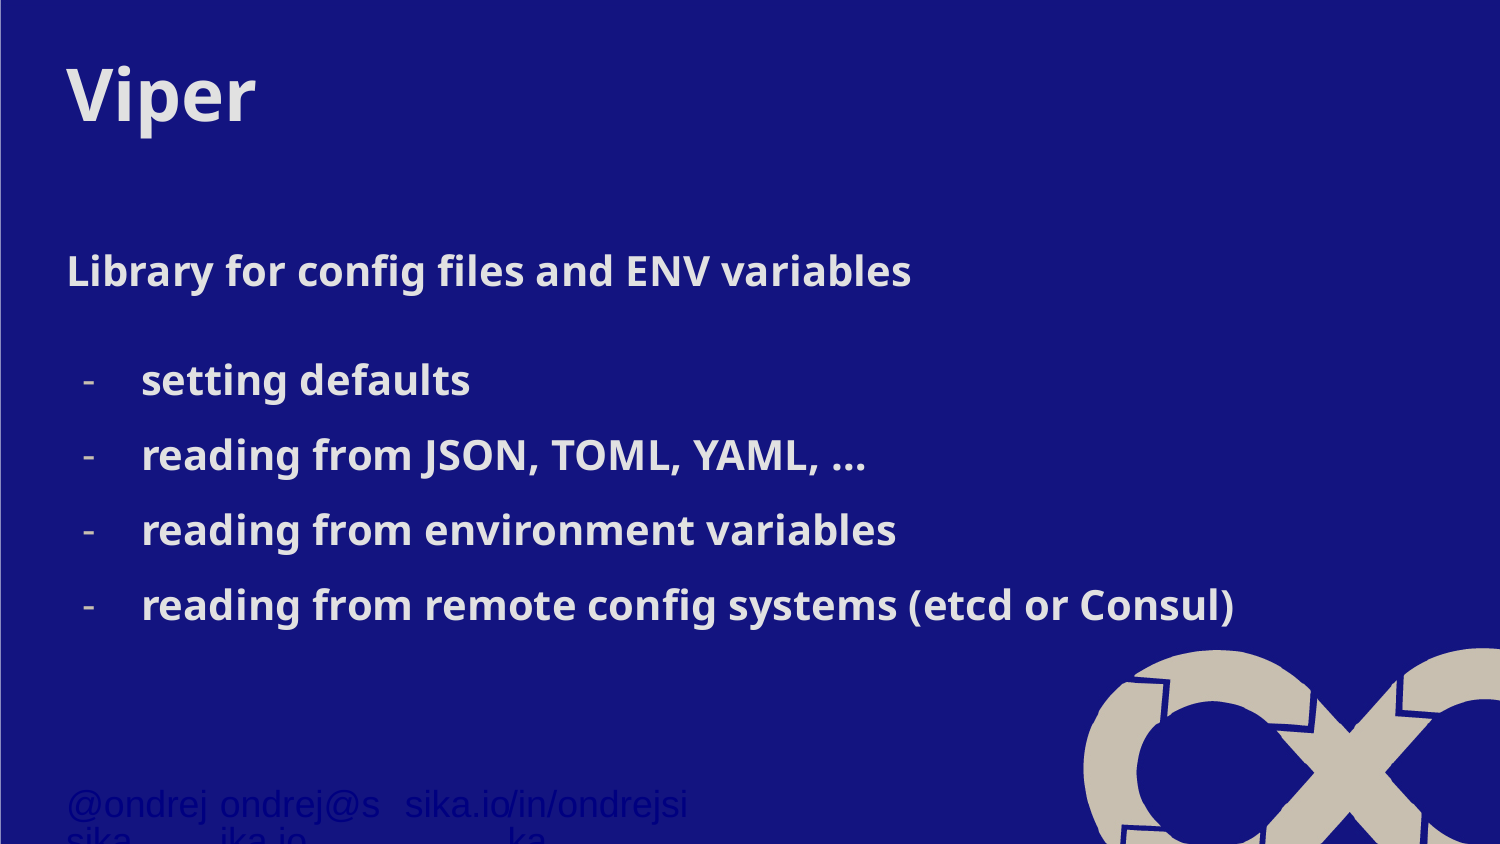

# Viper
Library for config files and ENV variables
setting defaults
reading from JSON, TOML, YAML, …
reading from environment variables
reading from remote config systems (etcd or Consul)